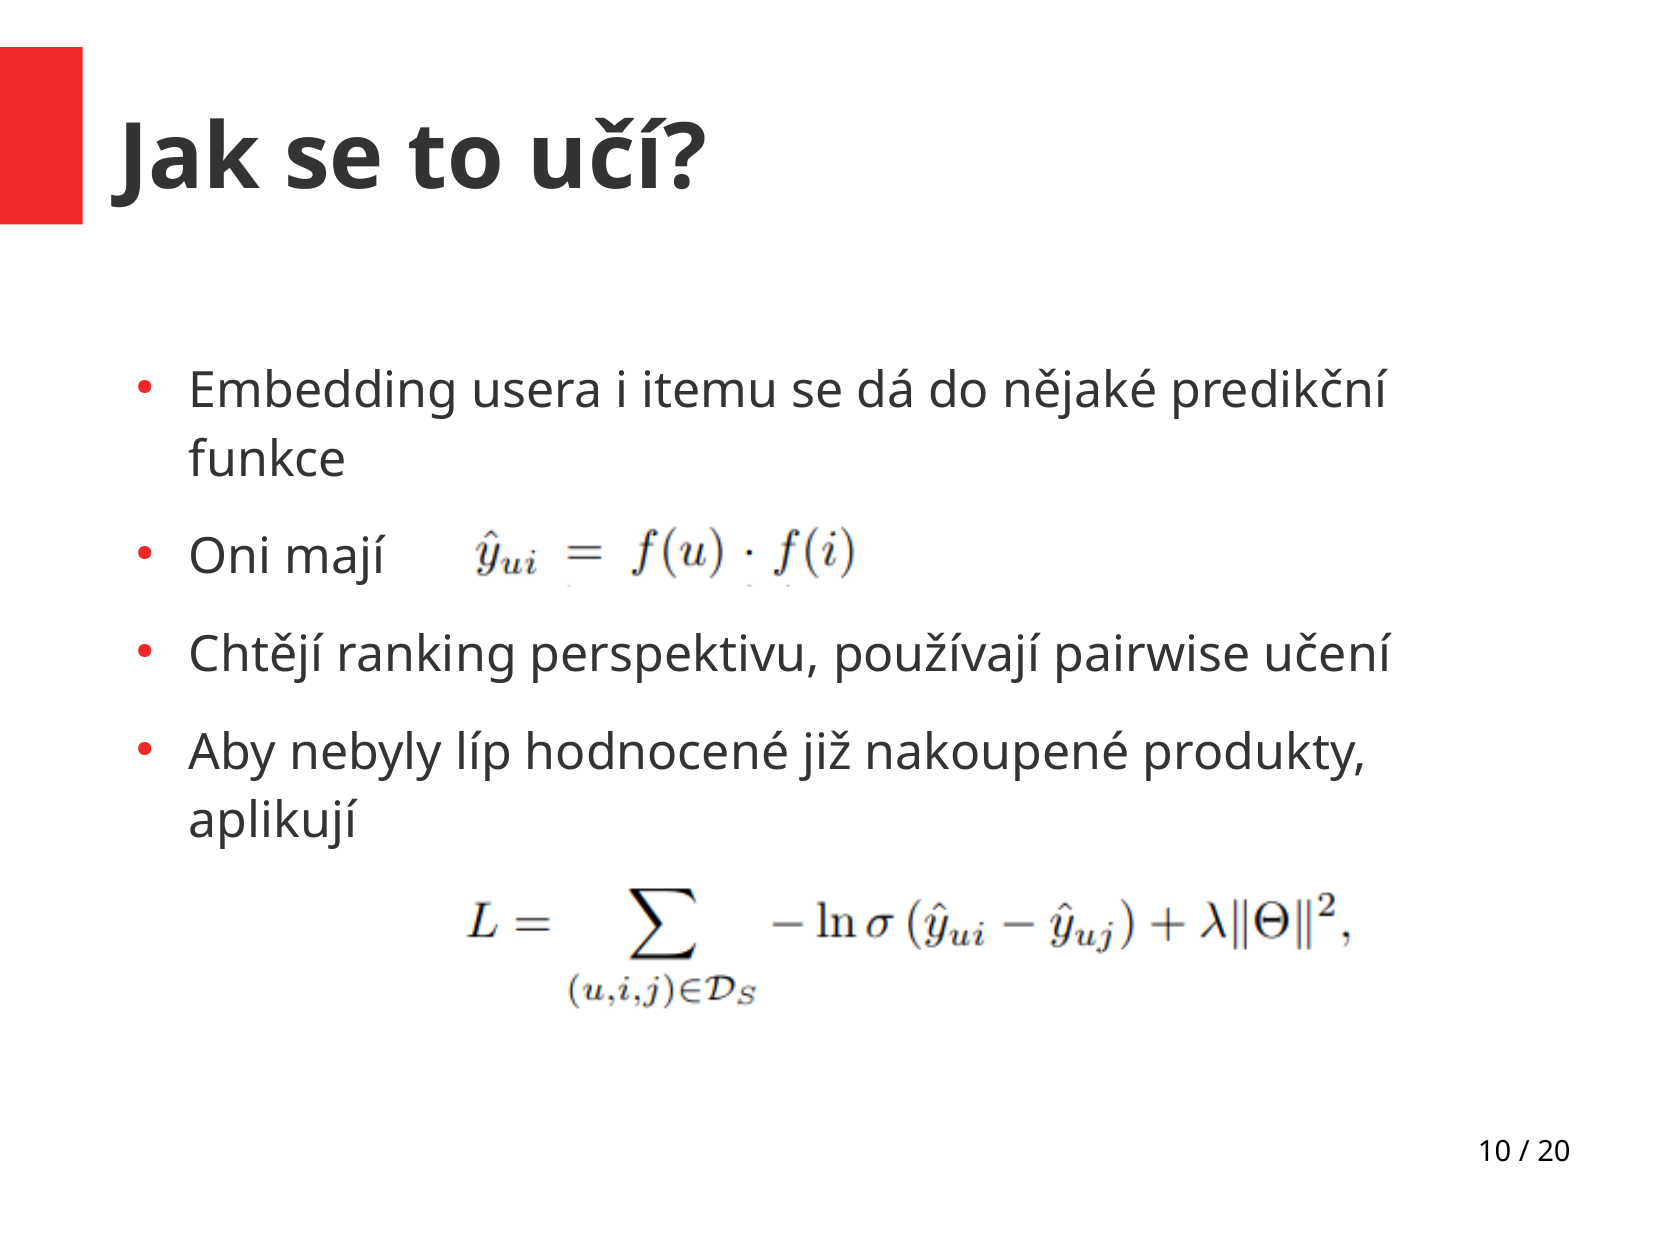

# Jak se to učí?
Embedding usera i itemu se dá do nějaké predikční funkce
Oni mají
Chtějí ranking perspektivu, používají pairwise učení
Aby nebyly líp hodnocené již nakoupené produkty, aplikují
10